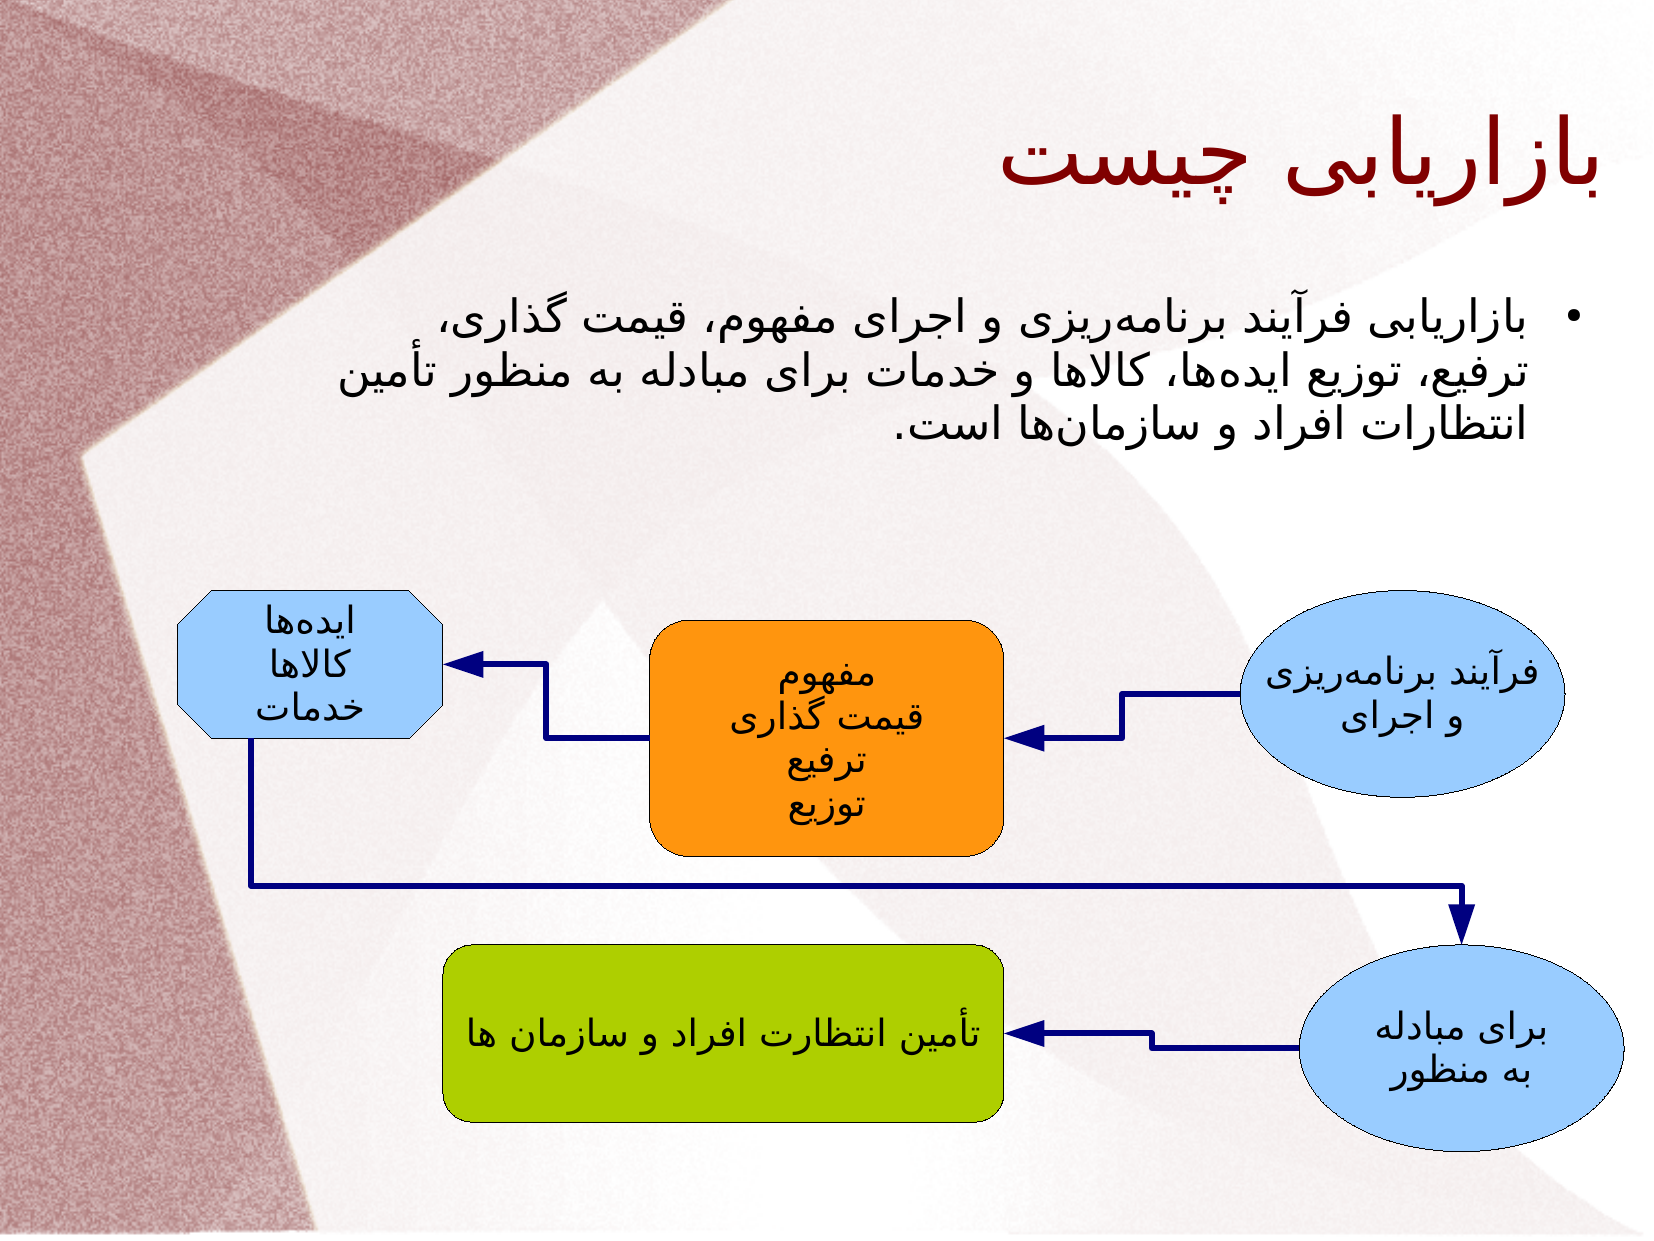

# بازاریابی چیست
بازاریابی فرآیند برنامه‌ریزی و اجرای مفهوم، قیمت گذاری، ترفیع، توزیع ایده‌ها، کالاها و خدمات برای مبادله به منظور تأمین انتظارات افراد و سازمان‌ها است.
ایده‌ها
کالاها
خدمات
فرآیند برنامه‌ریزی
و اجرای
مفهوم
قیمت گذاری
ترفیع
توزیع
تأمین انتظارت افراد و سازمان ها
برای مبادله
به منظور